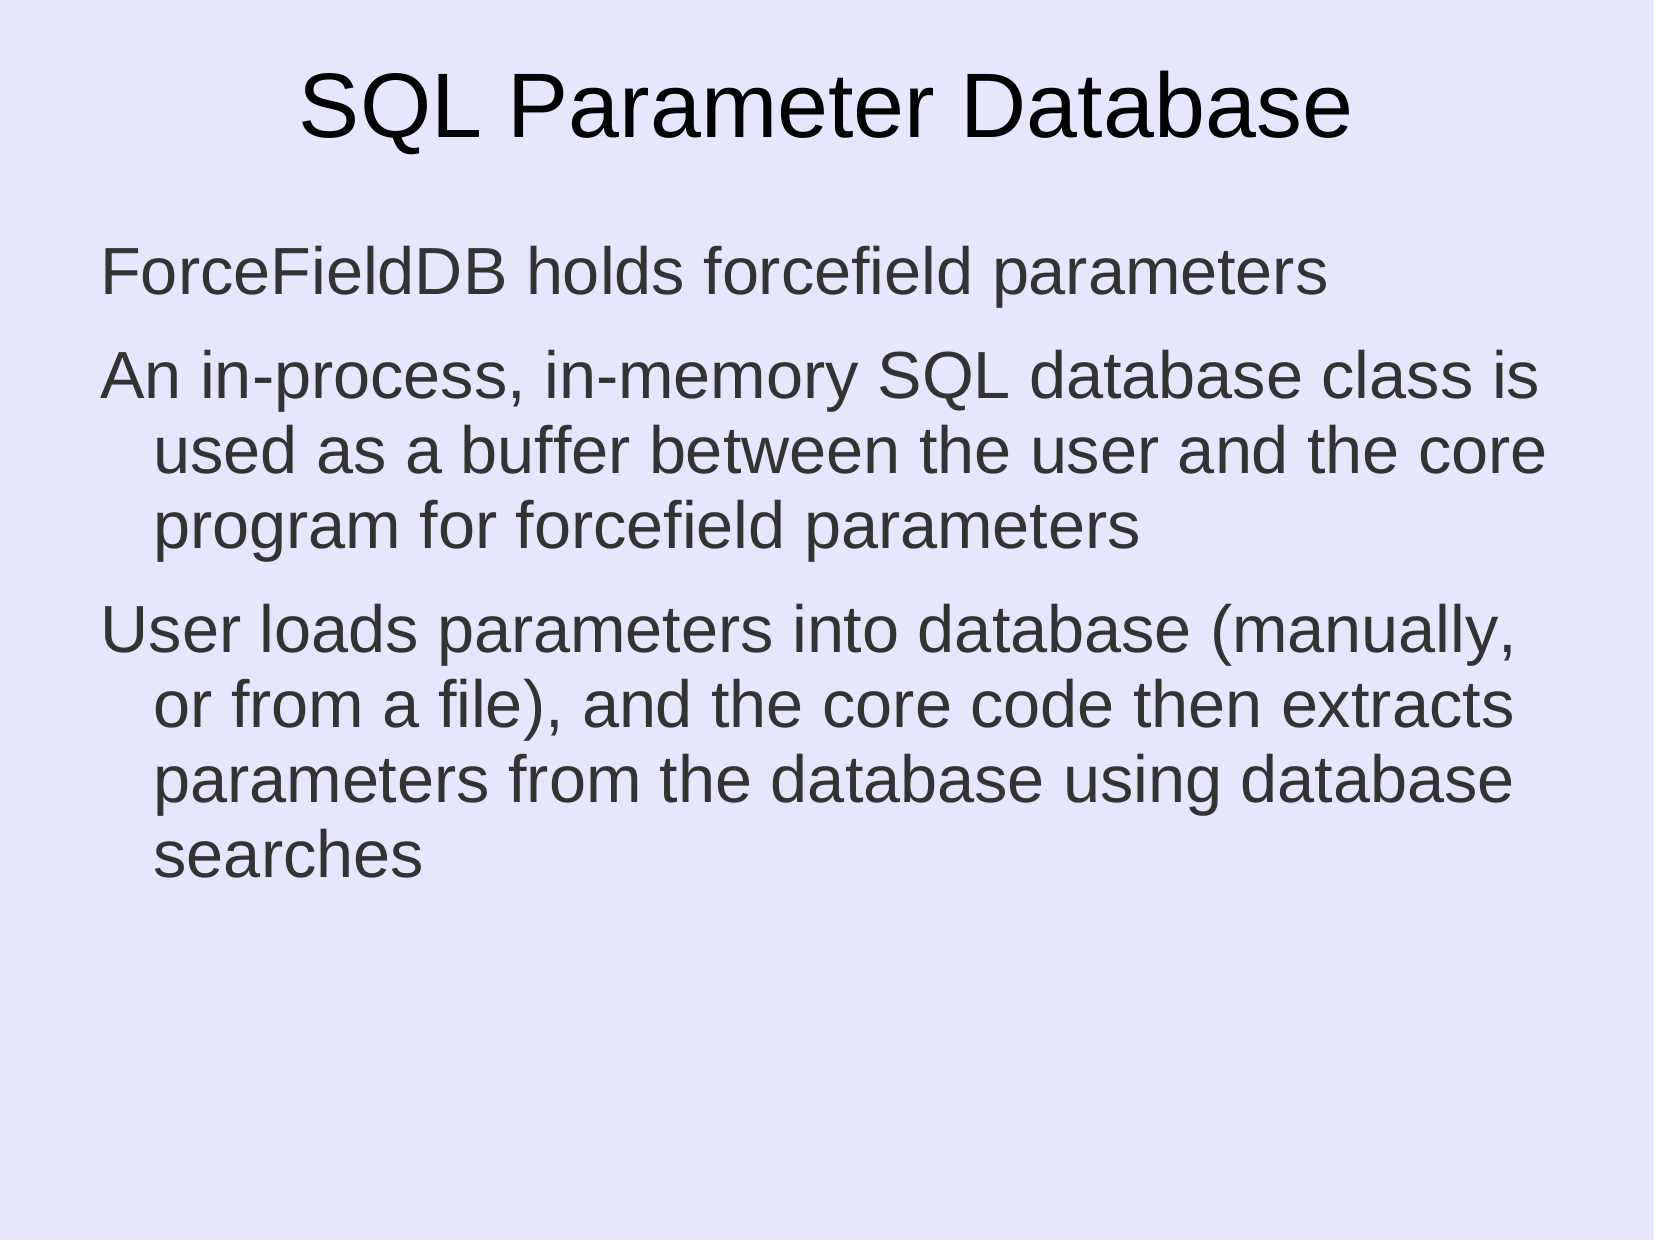

# SQL Parameter Database
ForceFieldDB holds forcefield parameters
An in-process, in-memory SQL database class is used as a buffer between the user and the core program for forcefield parameters
User loads parameters into database (manually, or from a file), and the core code then extracts parameters from the database using database searches